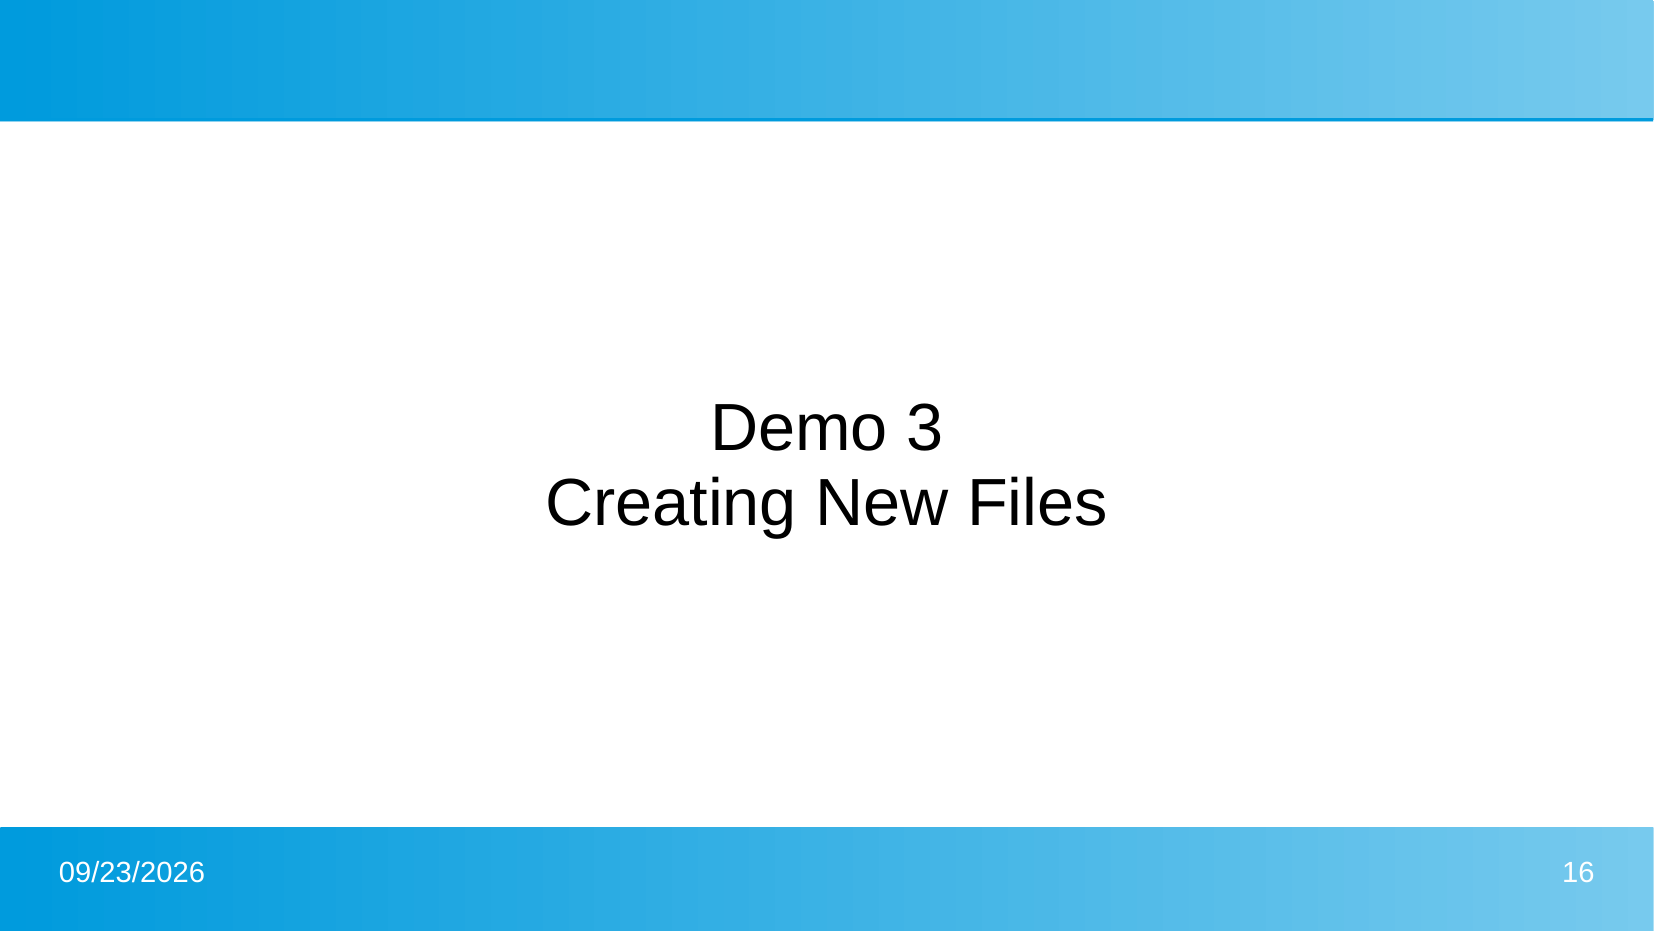

# Demo 3
Creating New Files
16